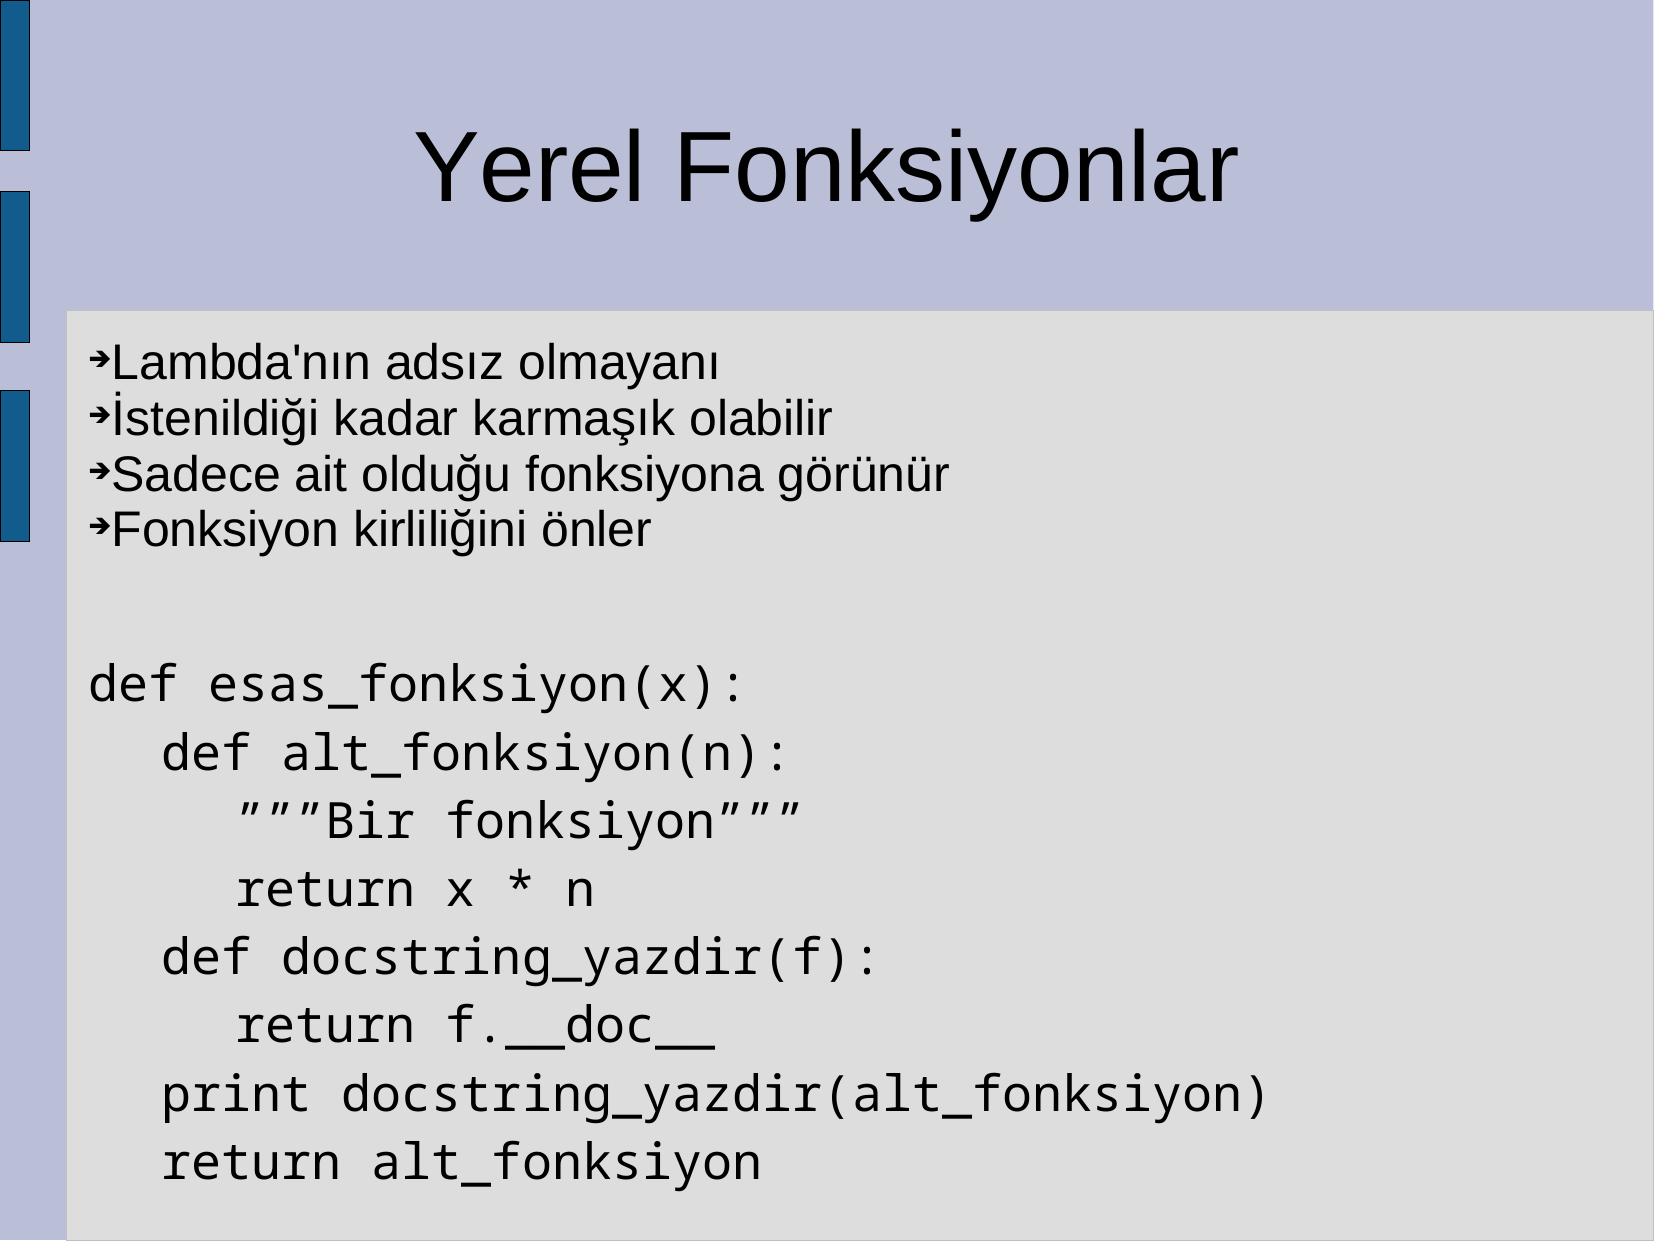

Yerel Fonksiyonlar
Lambda'nın adsız olmayanı
İstenildiği kadar karmaşık olabilir
Sadece ait olduğu fonksiyona görünür
Fonksiyon kirliliğini önler
def esas_fonksiyon(x):
	def alt_fonksiyon(n):
		”””Bir fonksiyon”””
		return x * n
	def docstring_yazdir(f):
		return f.__doc__
	print docstring_yazdir(alt_fonksiyon)
	return alt_fonksiyon